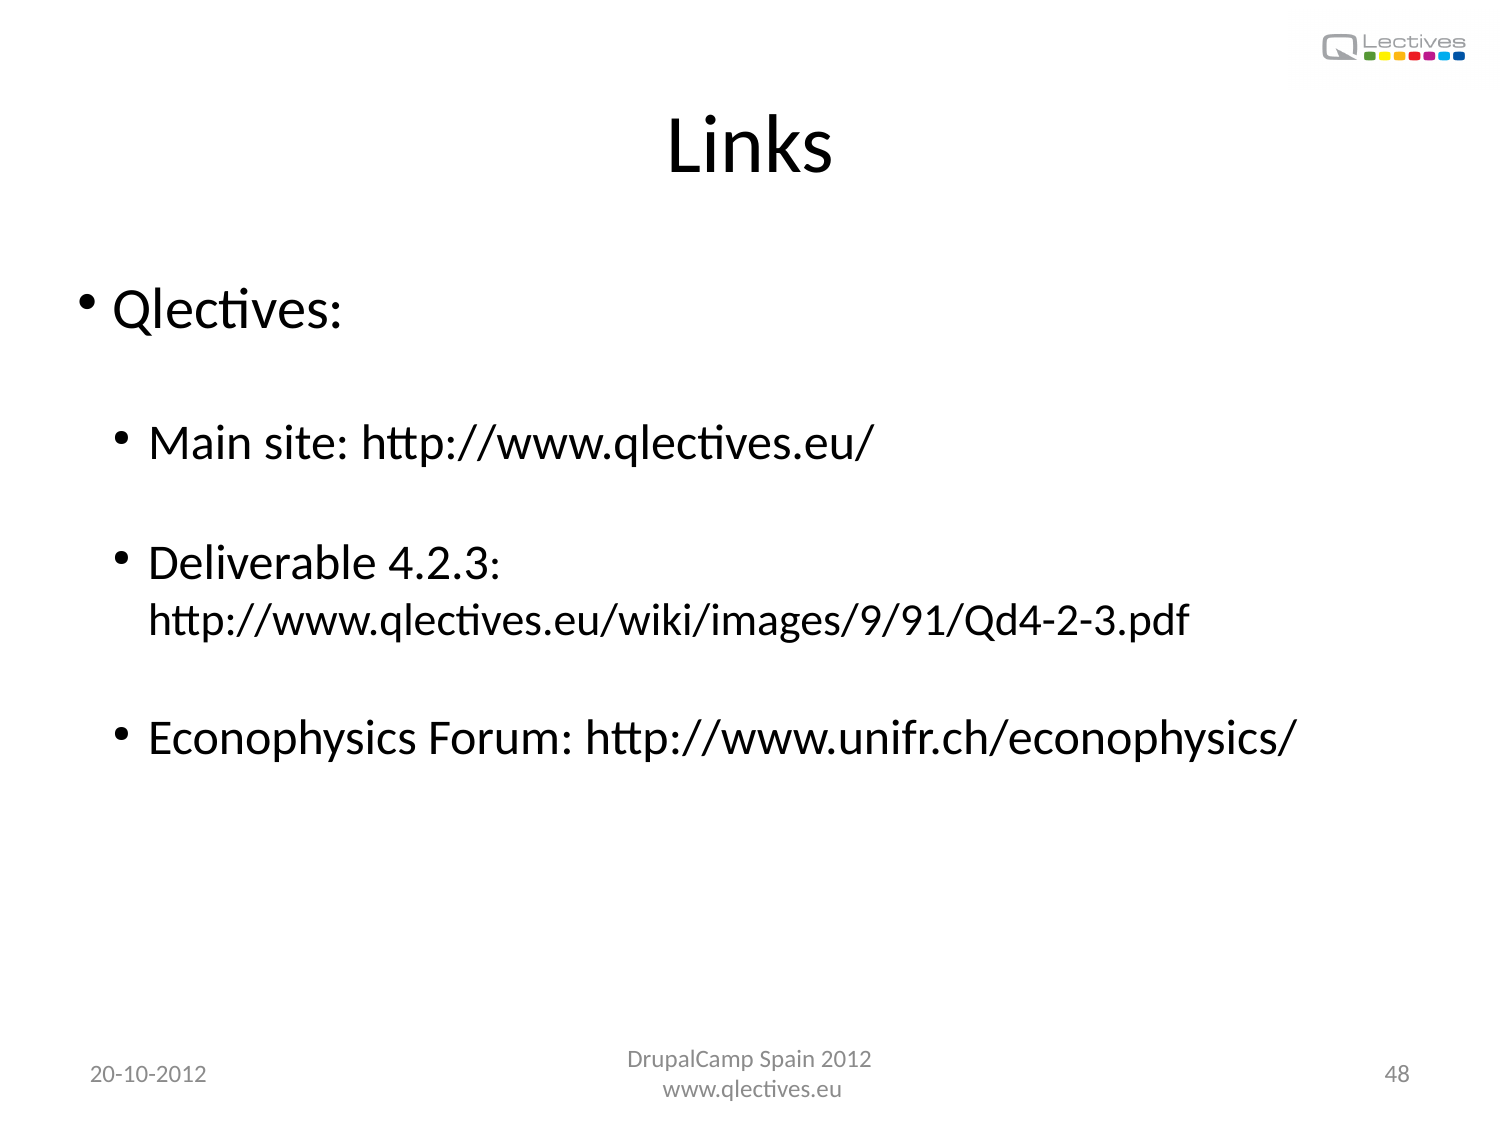

Links
Qlectives:
Main site: http://www.qlectives.eu/
Deliverable 4.2.3:http://www.qlectives.eu/wiki/images/9/91/Qd4-2-3.pdf
Econophysics Forum: http://www.unifr.ch/econophysics/
20-10-2012
DrupalCamp Spain 2012
 www.qlectives.eu